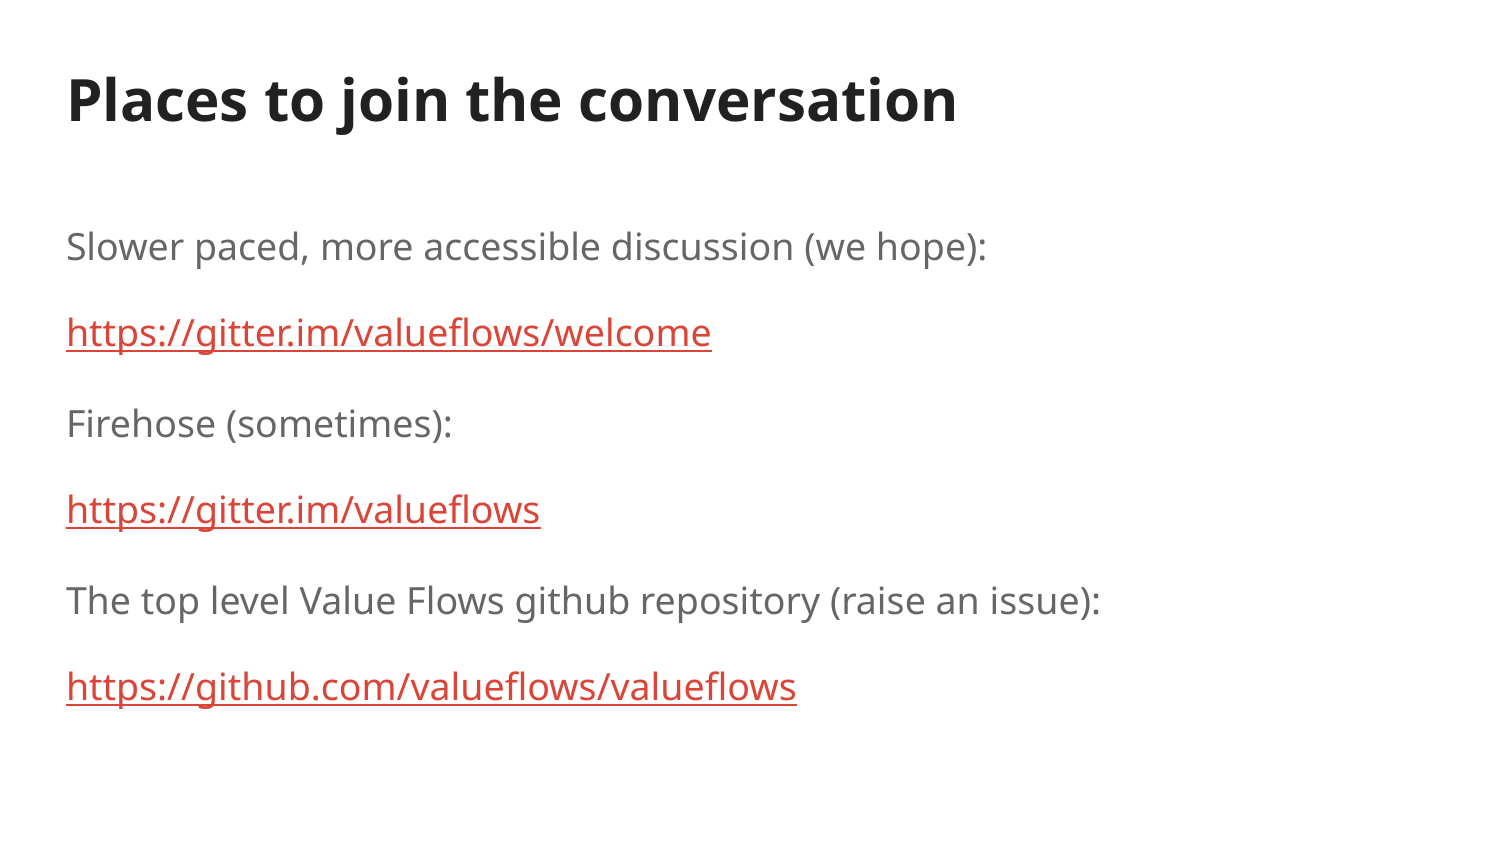

# Places to join the conversation
Slower paced, more accessible discussion (we hope):
https://gitter.im/valueflows/welcome
Firehose (sometimes):
https://gitter.im/valueflows
The top level Value Flows github repository (raise an issue):
https://github.com/valueflows/valueflows